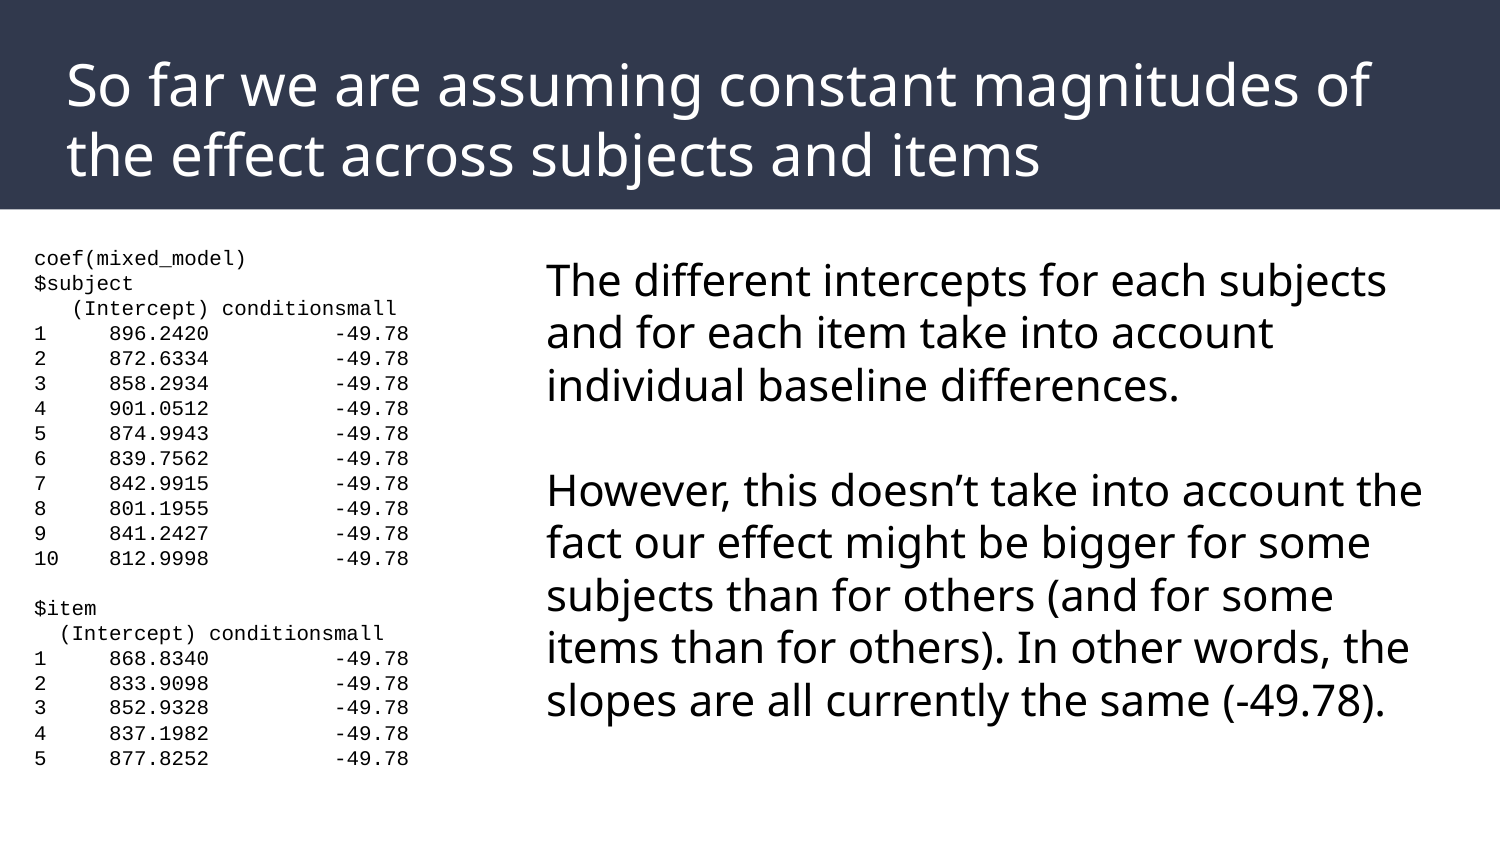

# So far we are assuming constant magnitudes of the effect across subjects and items
coef(mixed_model)
$subject
 (Intercept) conditionsmall
1 	896.2420 	-49.78
2 	872.6334 	-49.78
3 	858.2934 	-49.78
4 	901.0512 	-49.78
5 	874.9943 	-49.78
6 	839.7562 	-49.78
7 	842.9915 	-49.78
8 	801.1955 	-49.78
9 	841.2427 	-49.78
10	812.9998 	-49.78
$item
 (Intercept) conditionsmall
1	868.8340 	-49.78
2	833.9098 	-49.78
3	852.9328 	-49.78
4	837.1982 	-49.78
5	877.8252 	-49.78
The different intercepts for each subjects and for each item take into account individual baseline differences.
However, this doesn’t take into account the fact our effect might be bigger for some subjects than for others (and for some items than for others). In other words, the slopes are all currently the same (-49.78).